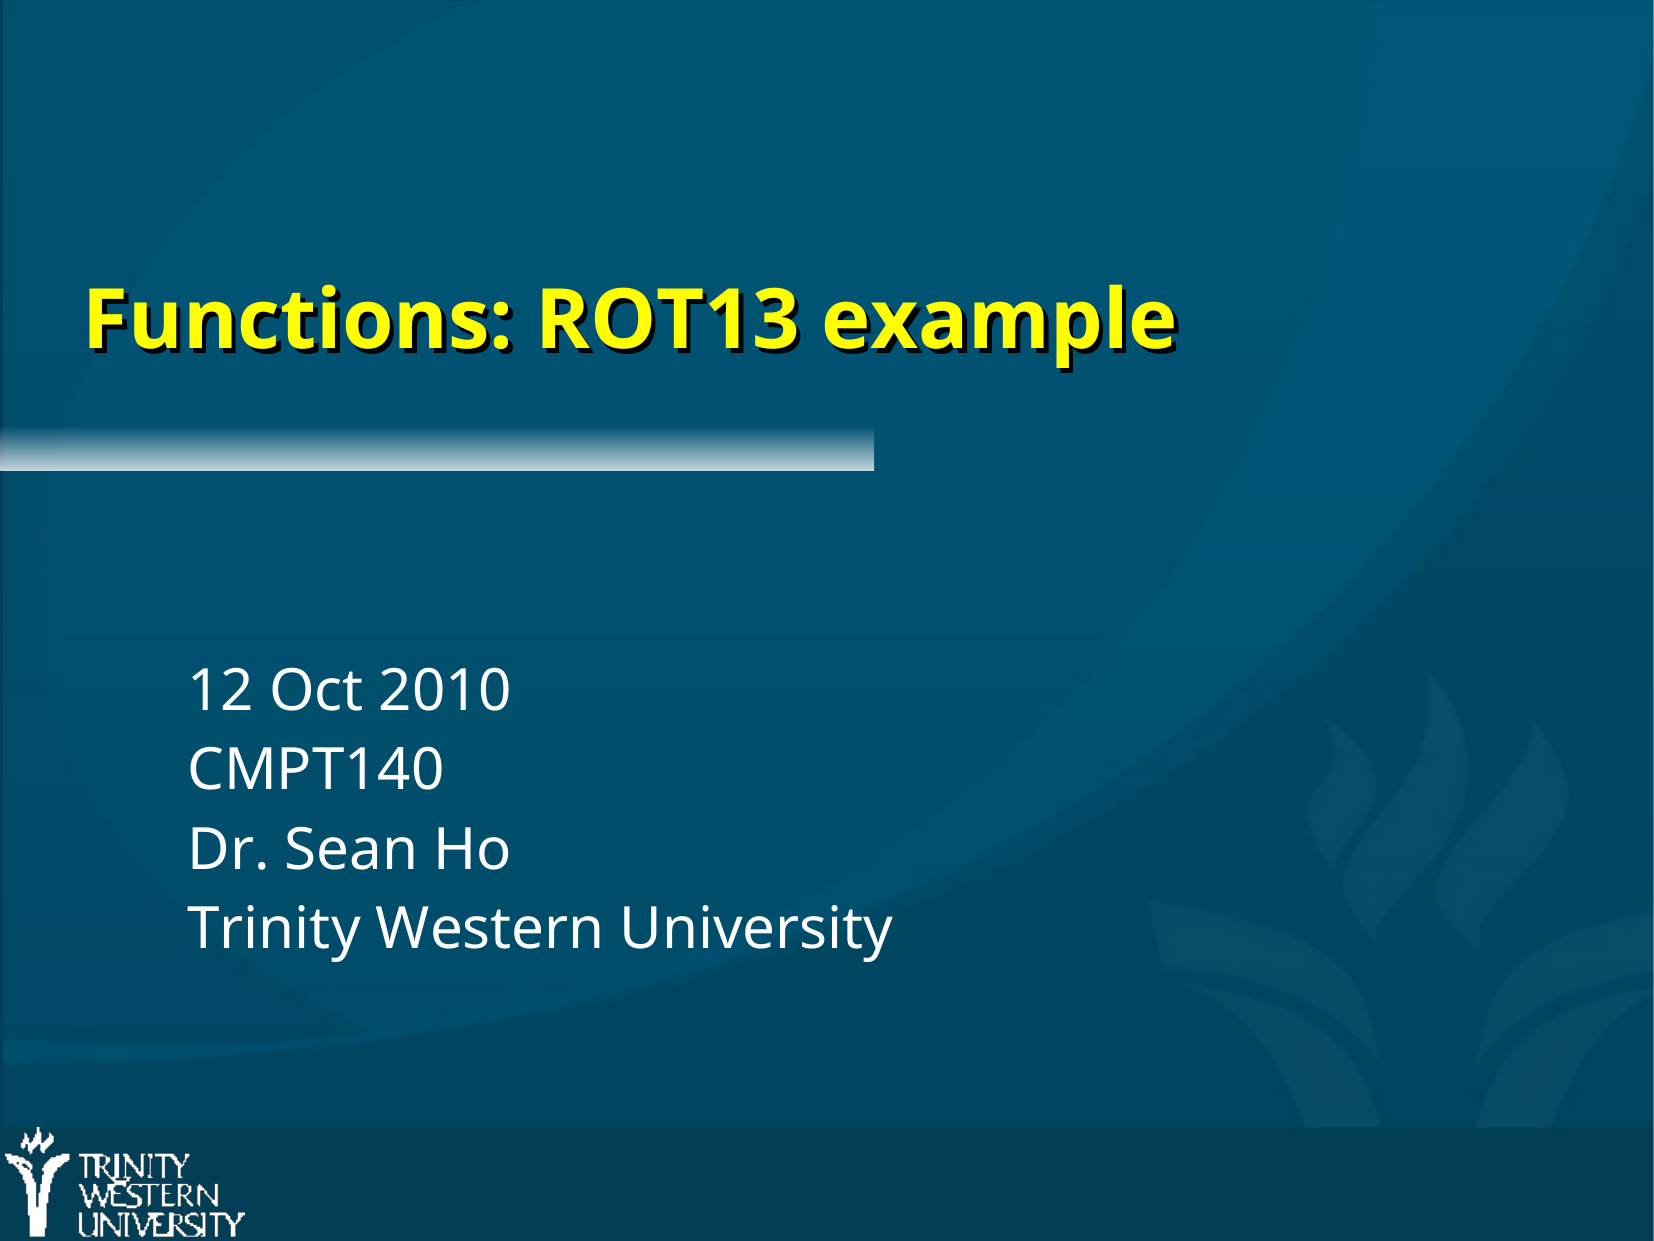

# Functions: ROT13 example
12 Oct 2010
CMPT140
Dr. Sean Ho
Trinity Western University